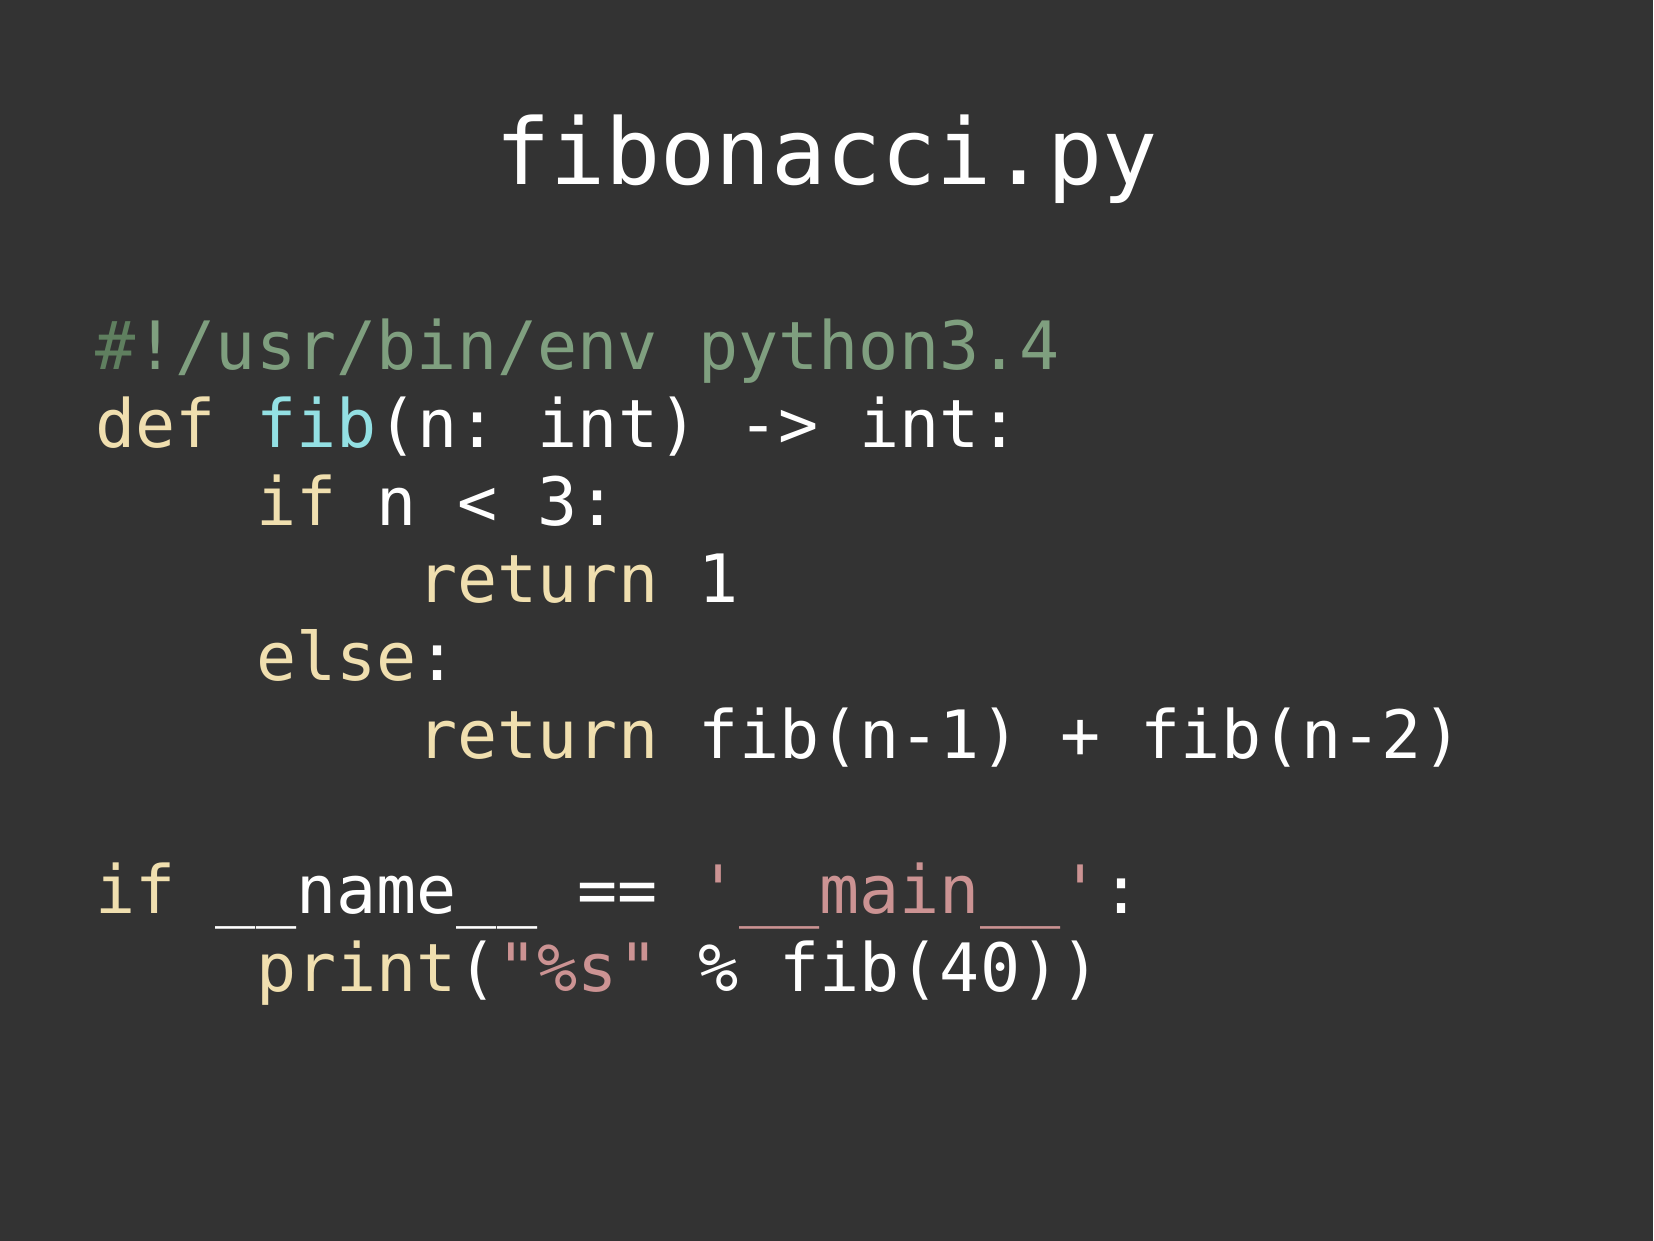

# fibonacci.py
#!/usr/bin/env python3.4
def fib(n: int) -> int:
 if n < 3:
 return 1
 else:
 return fib(n-1) + fib(n-2)
if __name__ == '__main__':
 print("%s" % fib(40))